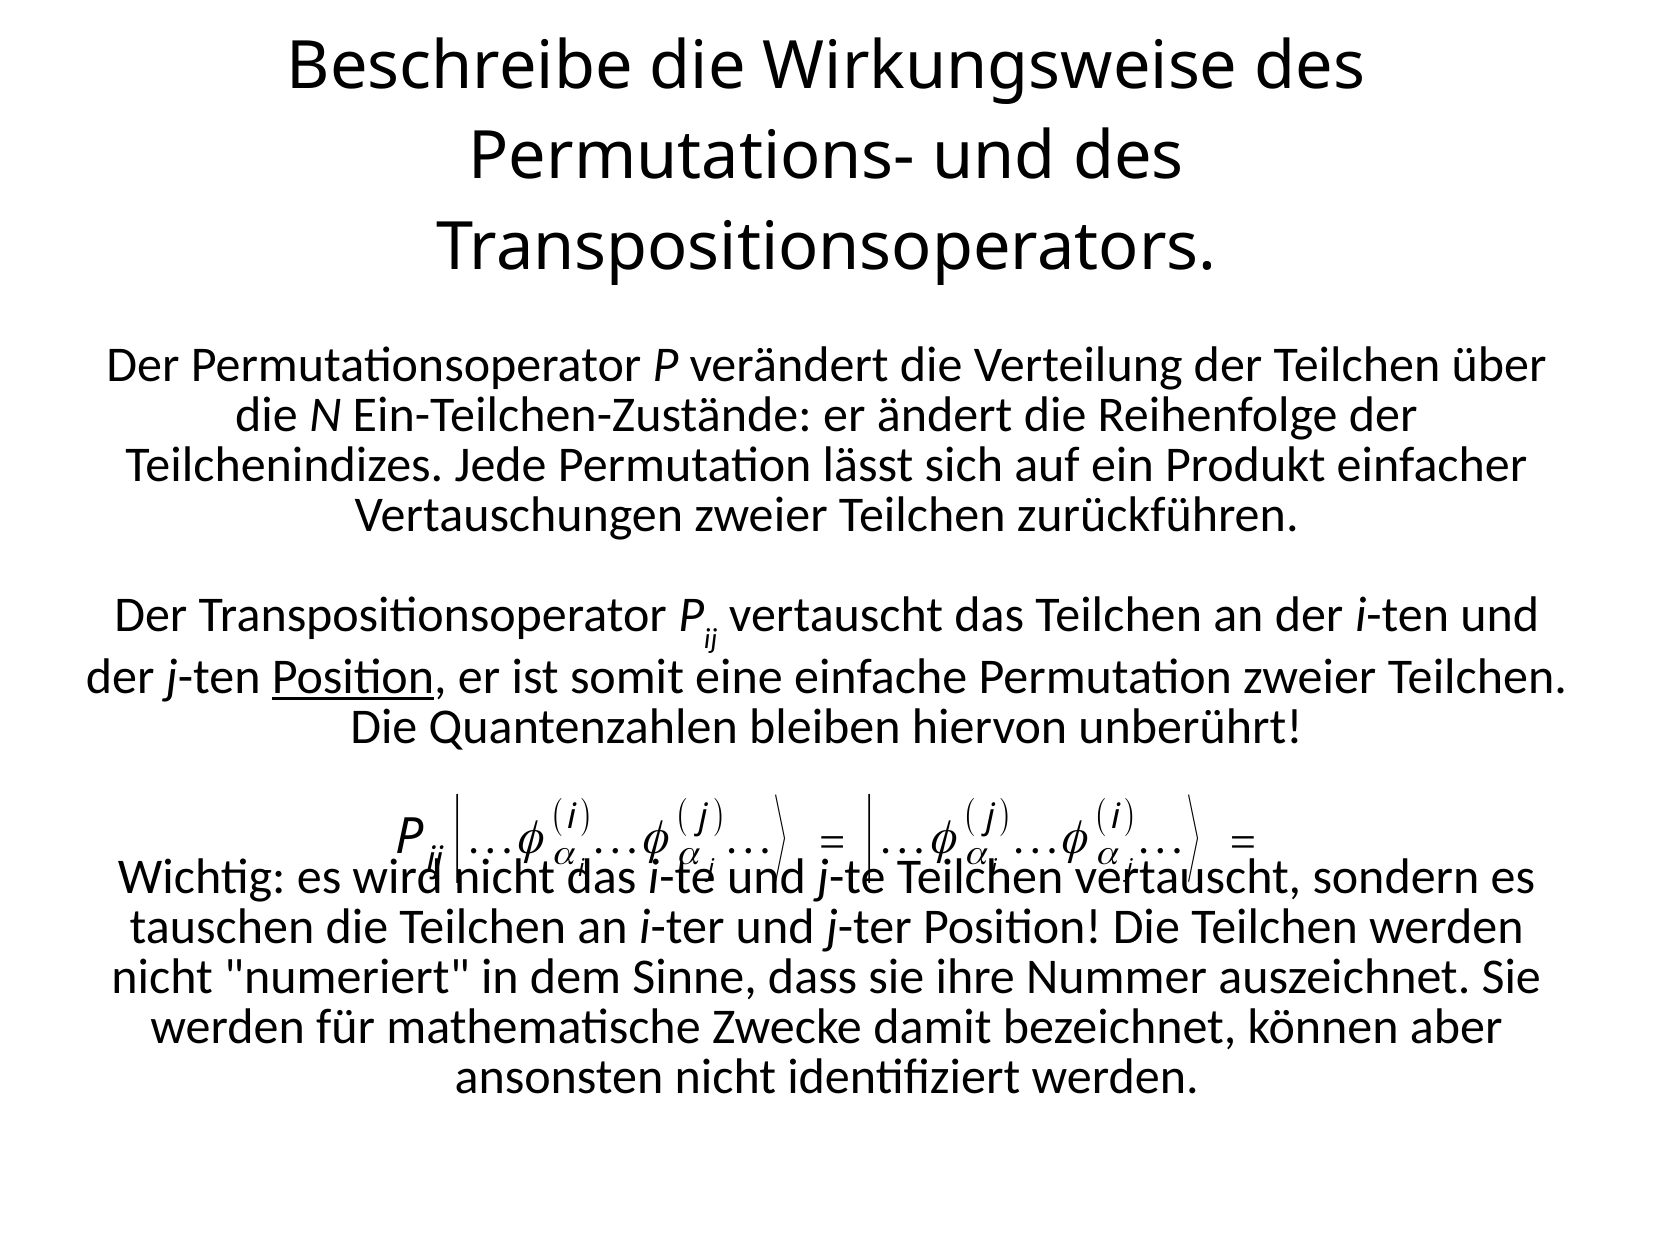

# Beschreibe die Wirkungsweise des Permutations- und des Transpositionsoperators.
Der Permutationsoperator P verändert die Verteilung der Teilchen über die N Ein-Teilchen-Zustände: er ändert die Reihenfolge der Teilchenindizes. Jede Permutation lässt sich auf ein Produkt einfacher Vertauschungen zweier Teilchen zurückführen.
Der Transpositionsoperator Pij vertauscht das Teilchen an der i-ten und der j-ten Position, er ist somit eine einfache Permutation zweier Teilchen. Die Quantenzahlen bleiben hiervon unberührt!
Wichtig: es wird nicht das i-te und j-te Teilchen vertauscht, sondern es tauschen die Teilchen an i-ter und j-ter Position! Die Teilchen werden nicht "numeriert" in dem Sinne, dass sie ihre Nummer auszeichnet. Sie werden für mathematische Zwecke damit bezeichnet, können aber ansonsten nicht identifiziert werden.